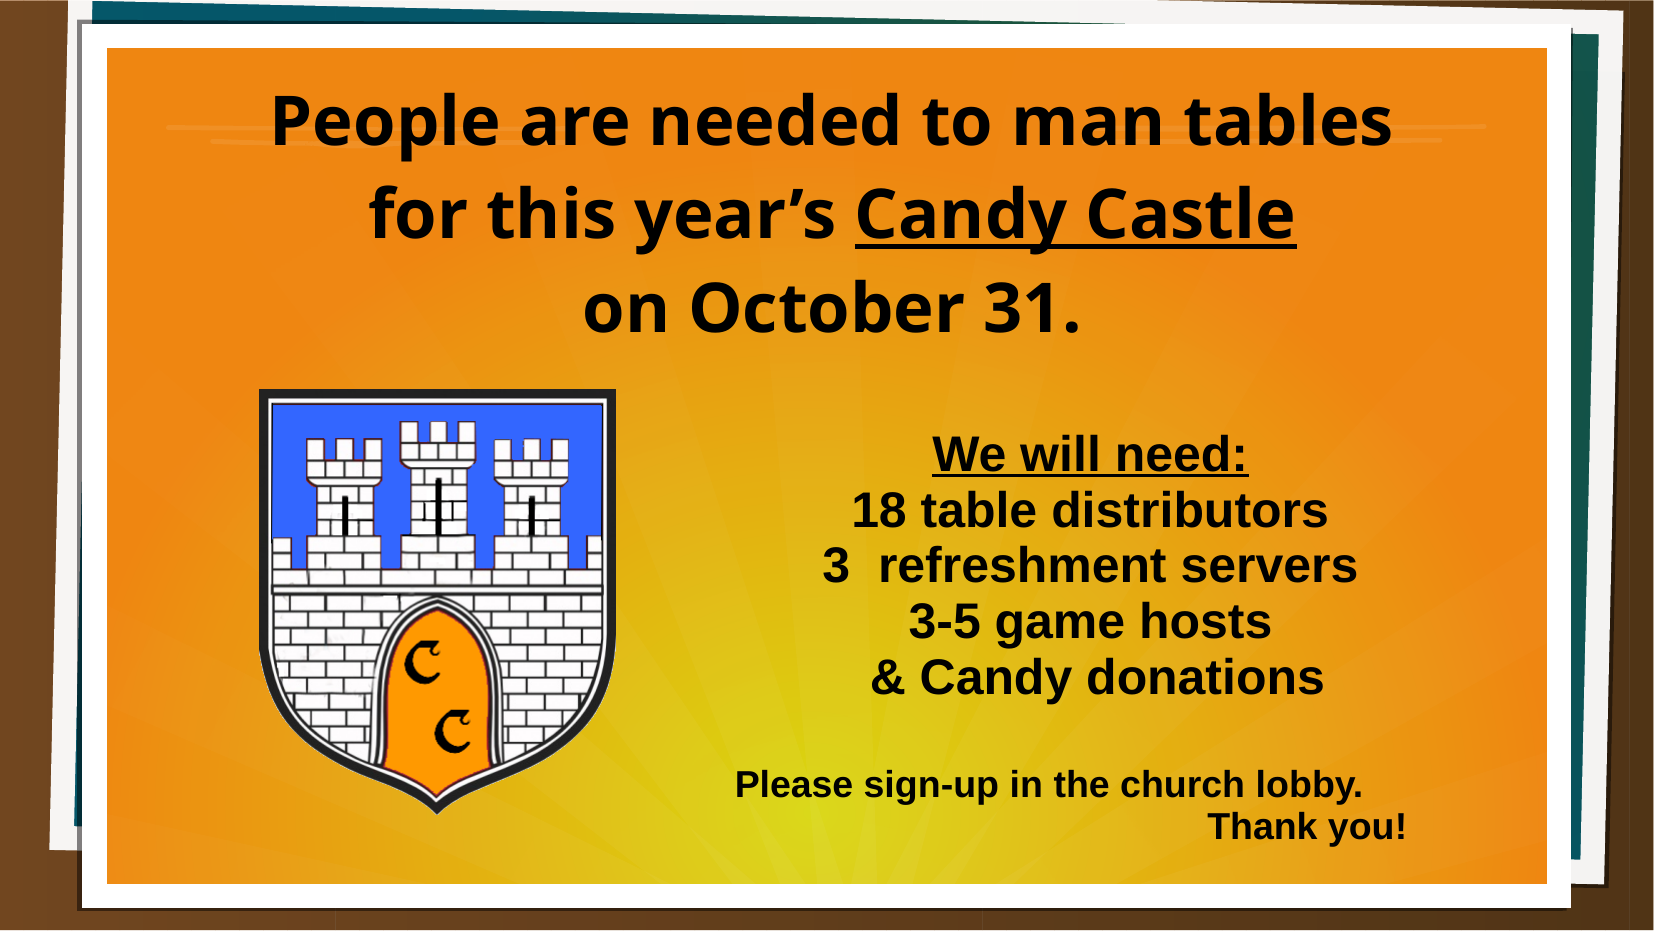

# People are needed to man tables for this year’s Candy Castle on October 31.
We will need:
18 table distributors
3 refreshment servers
3-5 game hosts
 & Candy donations
Please sign-up in the church lobby.
 Thank you!